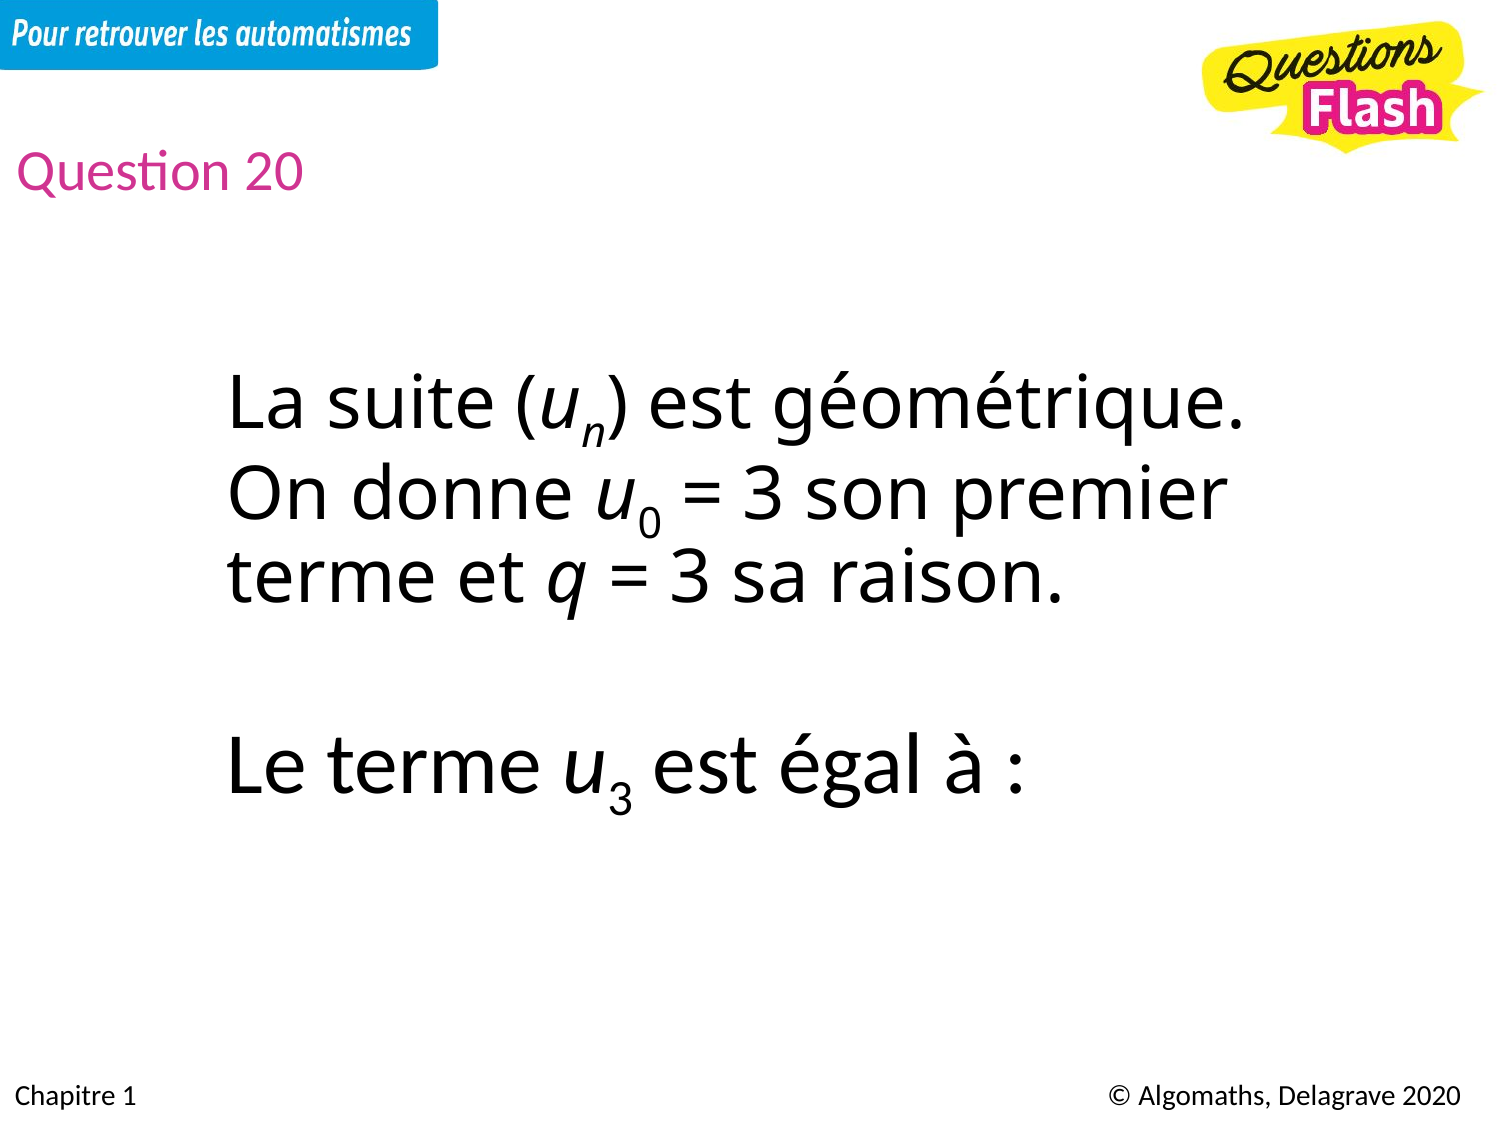

Question 20
# La suite (un) est géométrique. On donne u0 = 3 son premier terme et q = 3 sa raison.
Le terme u3 est égal à :